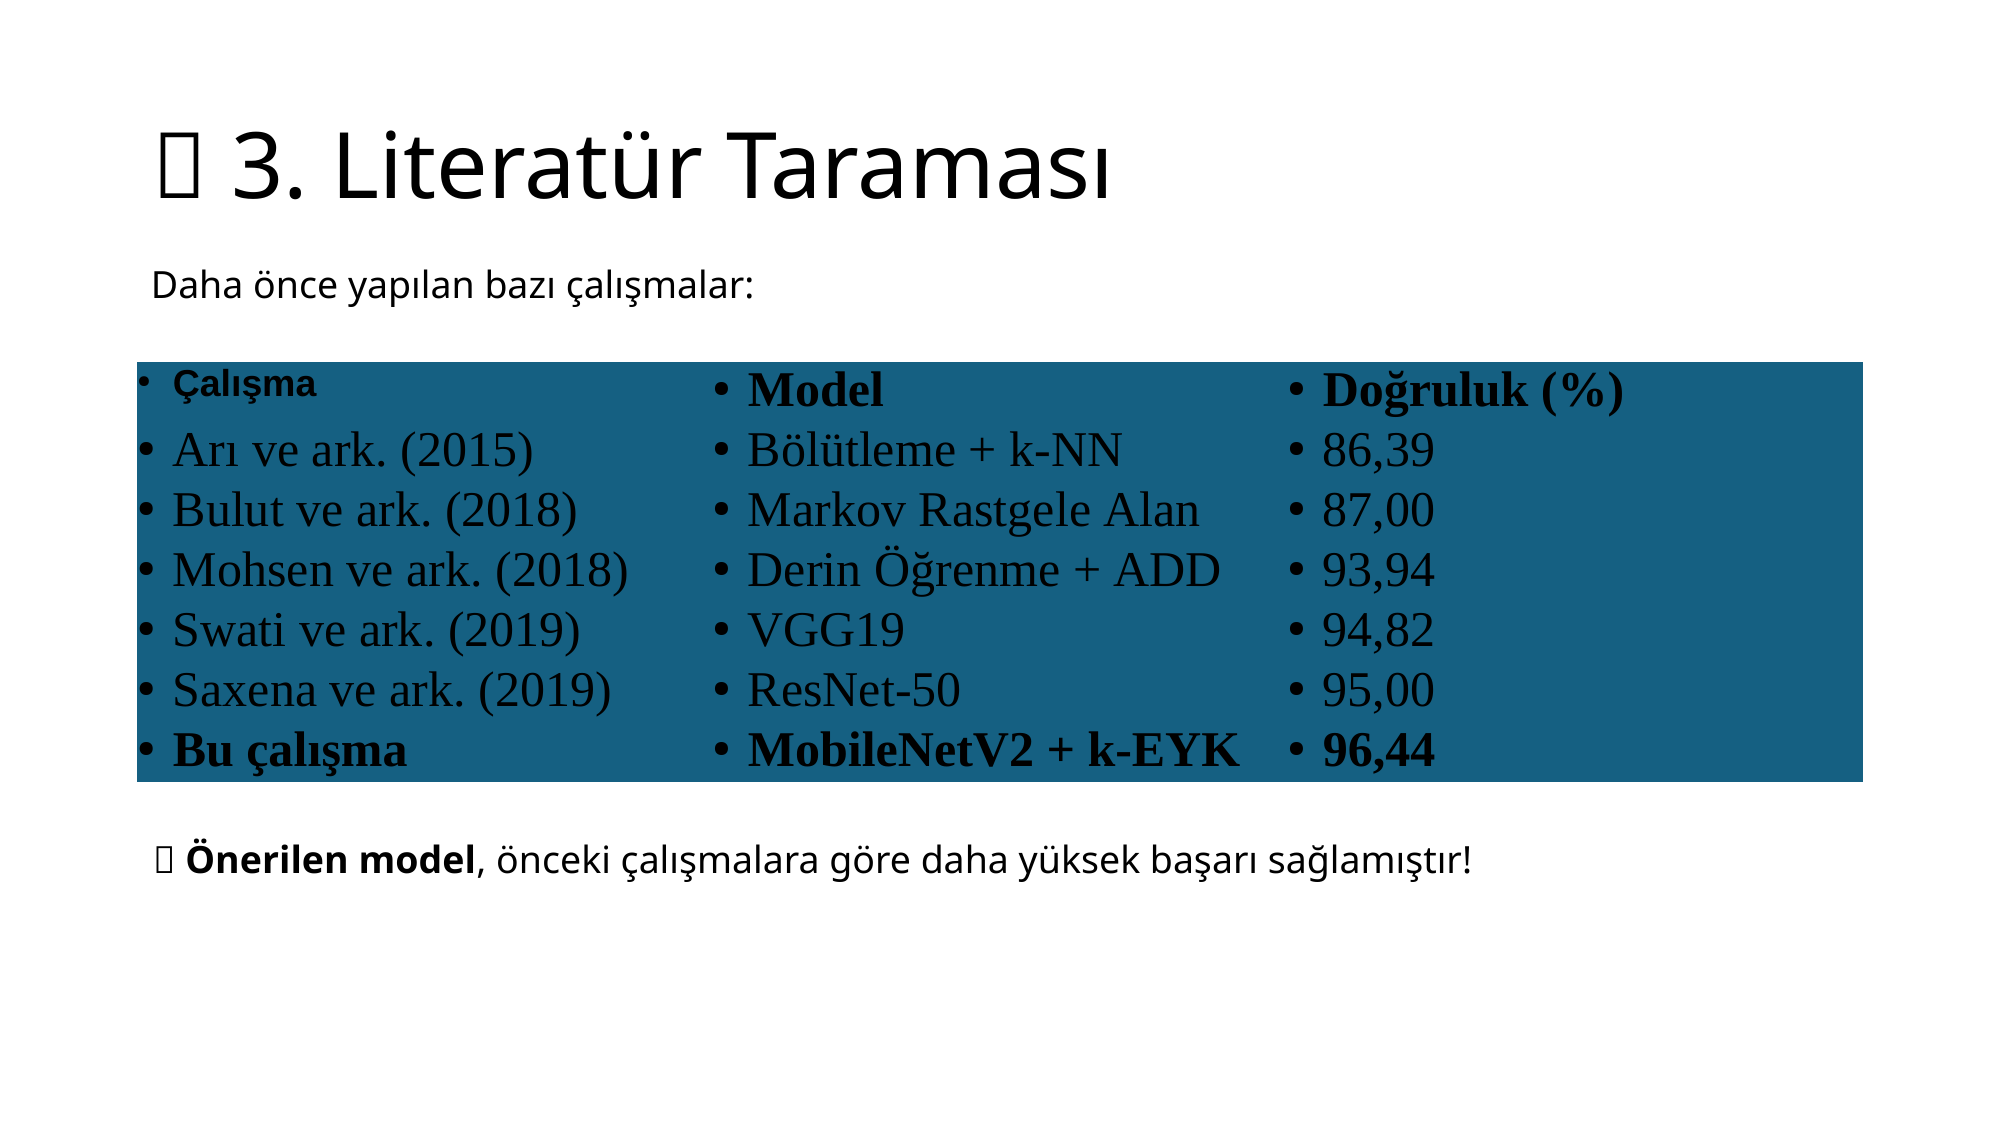

# 📌 3. Literatür Taraması
Daha önce yapılan bazı çalışmalar:
| Çalışma | Model | Doğruluk (%) |
| --- | --- | --- |
| Arı ve ark. (2015) | Bölütleme + k-NN | 86,39 |
| Bulut ve ark. (2018) | Markov Rastgele Alan | 87,00 |
| Mohsen ve ark. (2018) | Derin Öğrenme + ADD | 93,94 |
| Swati ve ark. (2019) | VGG19 | 94,82 |
| Saxena ve ark. (2019) | ResNet-50 | 95,00 |
| Bu çalışma | MobileNetV2 + k-EYK | 96,44 ✅ |
📌 Önerilen model, önceki çalışmalara göre daha yüksek başarı sağlamıştır!